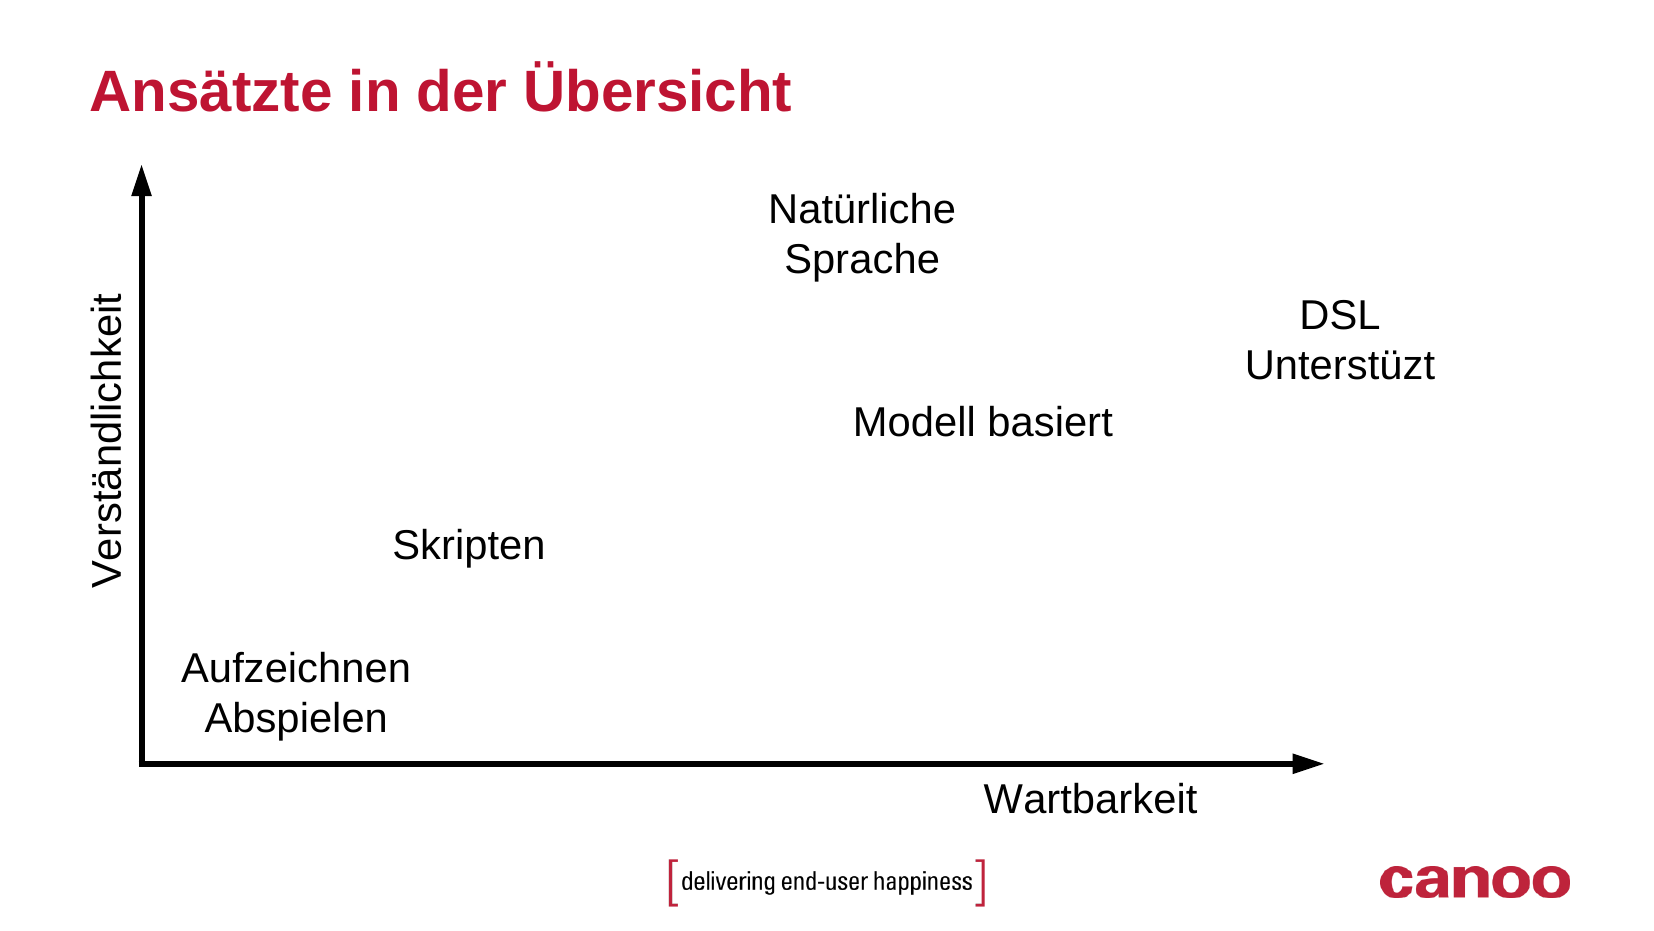

# Ansätzte in der Übersicht
Natürliche
Sprache
DSL
Unterstüzt
Verständlichkeit
Modell basiert
Skripten
Aufzeichnen
Abspielen
Wartbarkeit